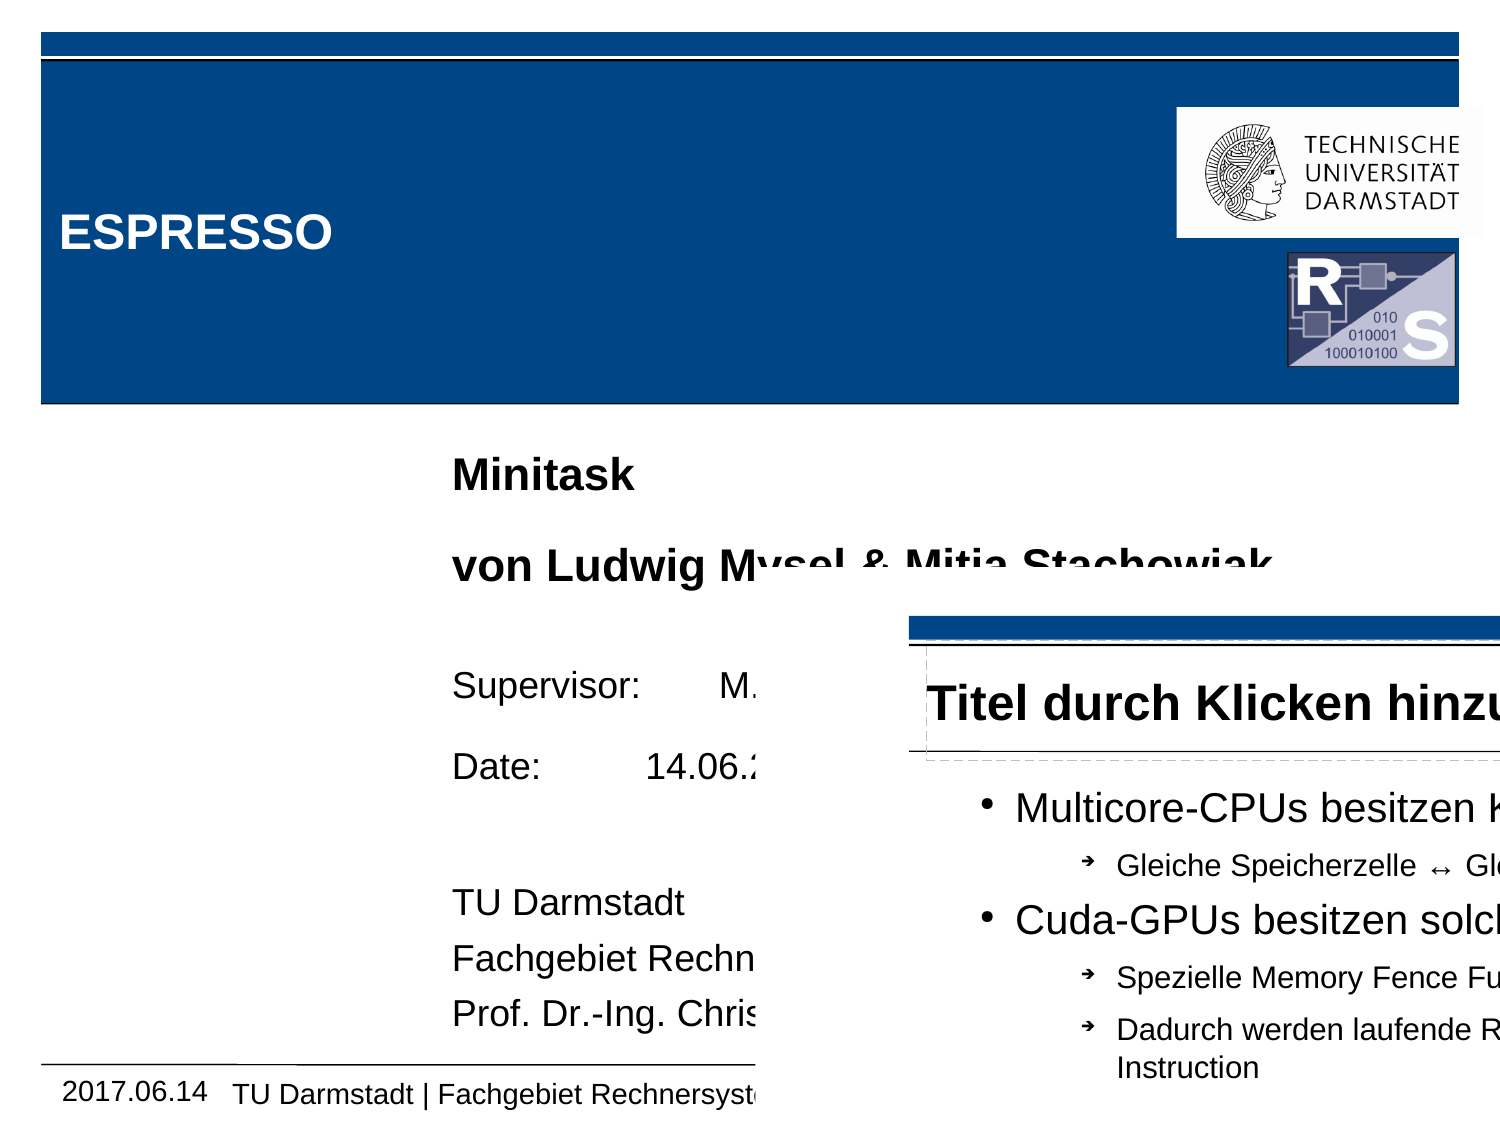

# ESPRESSO
Minitask
von Ludwig Mysel & Mitja Stachowiak
Supervisor: 	M. Sc. Denis Wolf
Date:		14.06.2017
TU Darmstadt
Fachgebiet Rechnersysteme
Prof. Dr.-Ing. Christian Hochberger